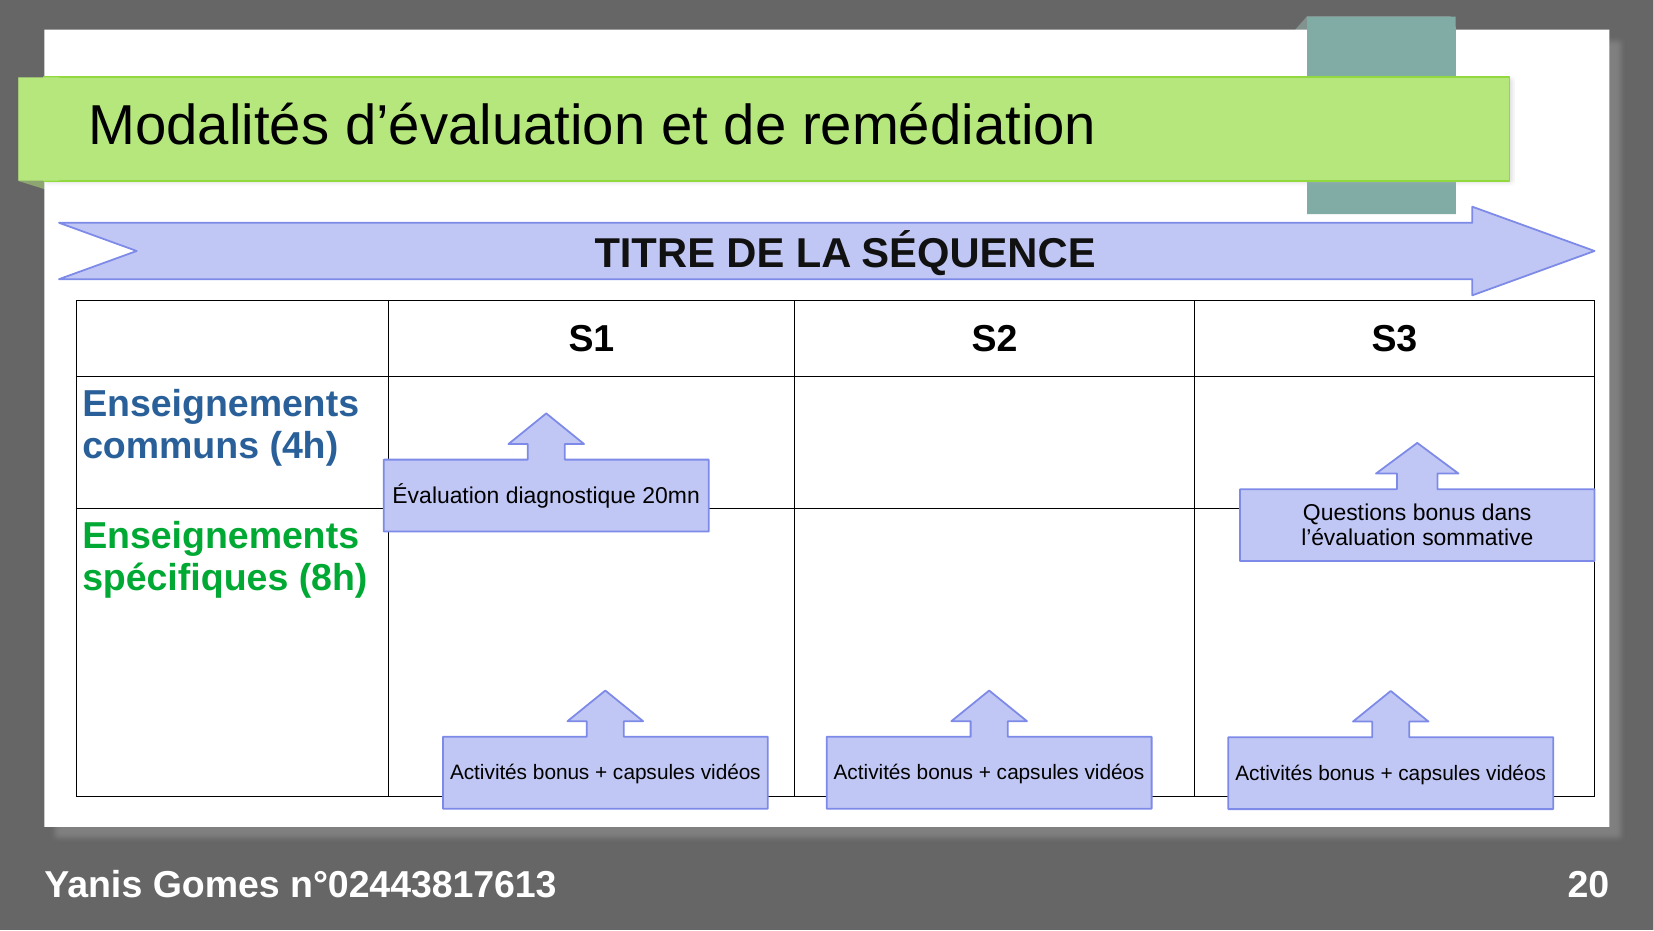

# Modalités d’évaluation et de remédiation
TITRE DE LA SÉQUENCE
| | S1 | S2 | S3 |
| --- | --- | --- | --- |
| Enseignements communs (4h) | | | |
| Enseignements spécifiques (8h) | | | |
Évaluation diagnostique 20mn
Questions bonus dans
l’évaluation sommative
Activités bonus + capsules vidéos
Activités bonus + capsules vidéos
Activités bonus + capsules vidéos
Yanis Gomes n°02443817613